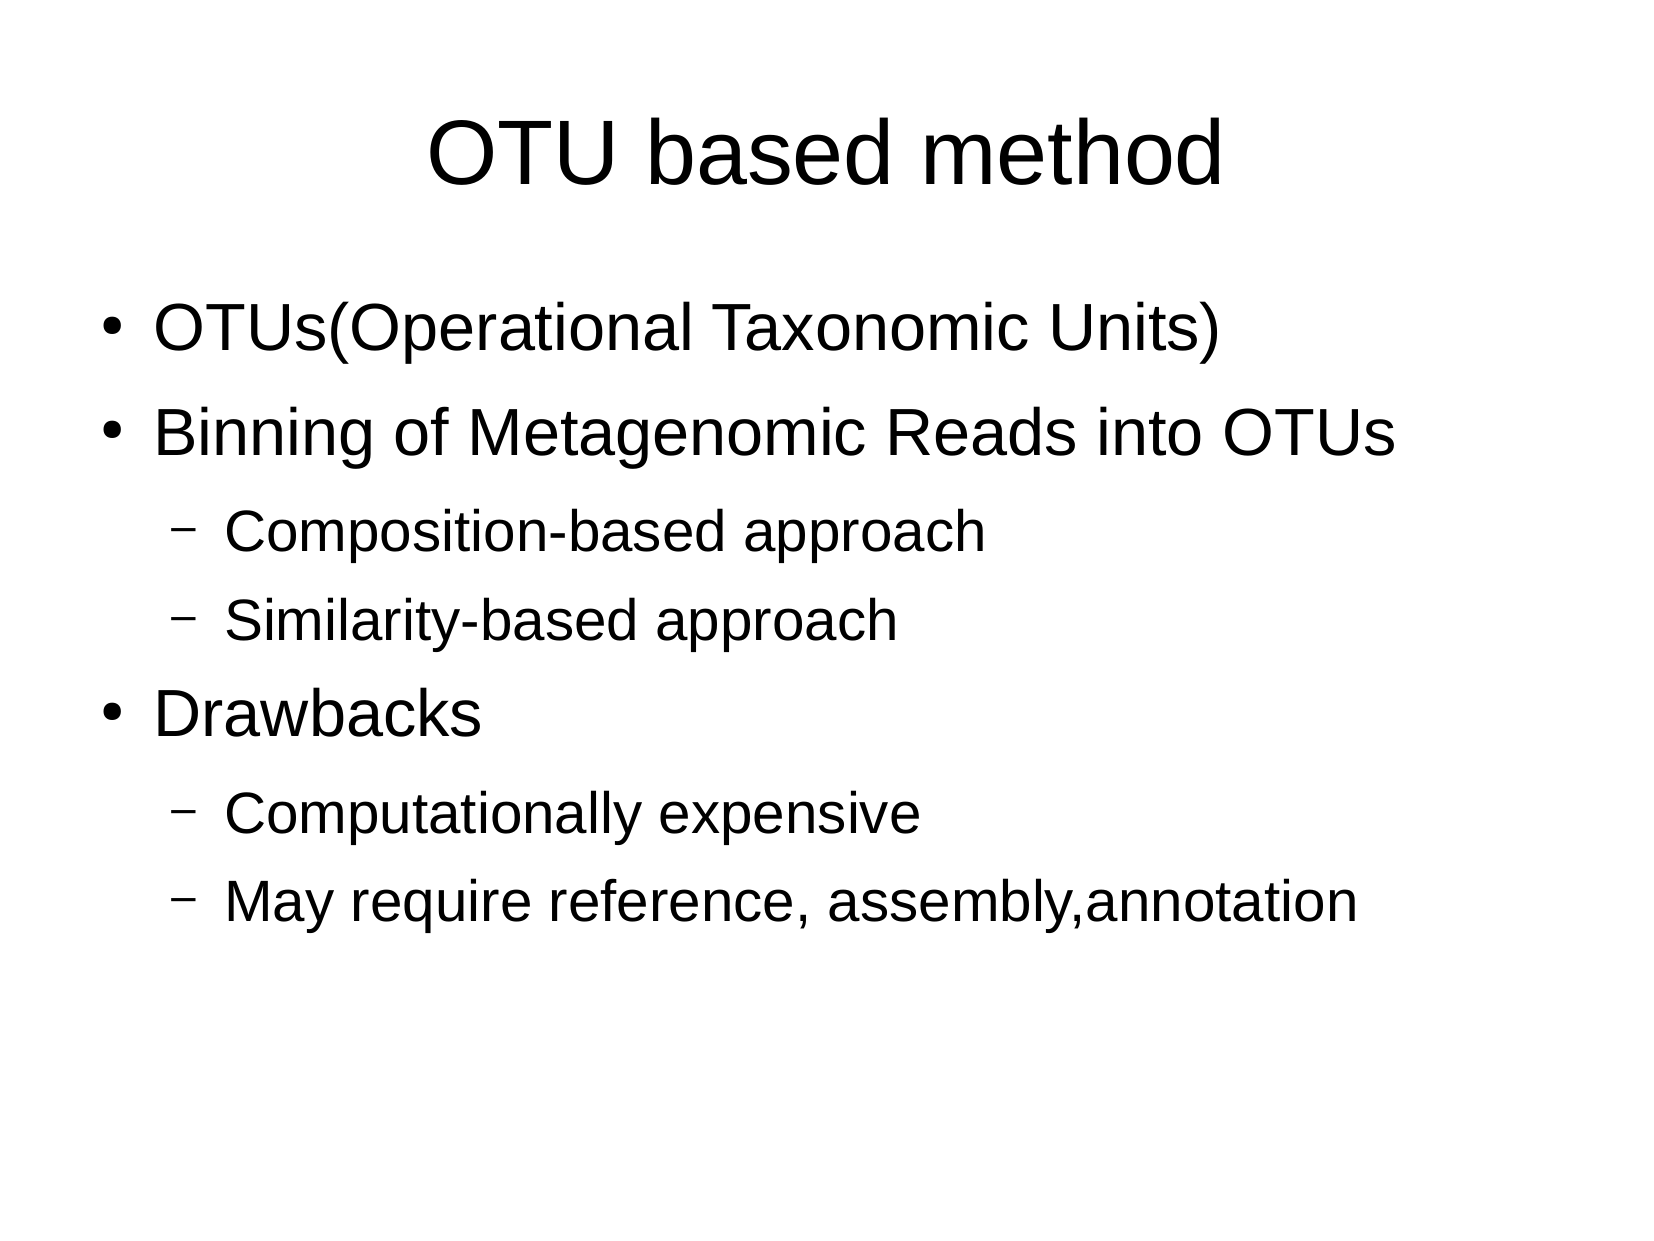

# OTU based method
OTUs(Operational Taxonomic Units)
Binning of Metagenomic Reads into OTUs
Composition-based approach
Similarity-based approach
Drawbacks
Computationally expensive
May require reference, assembly,annotation